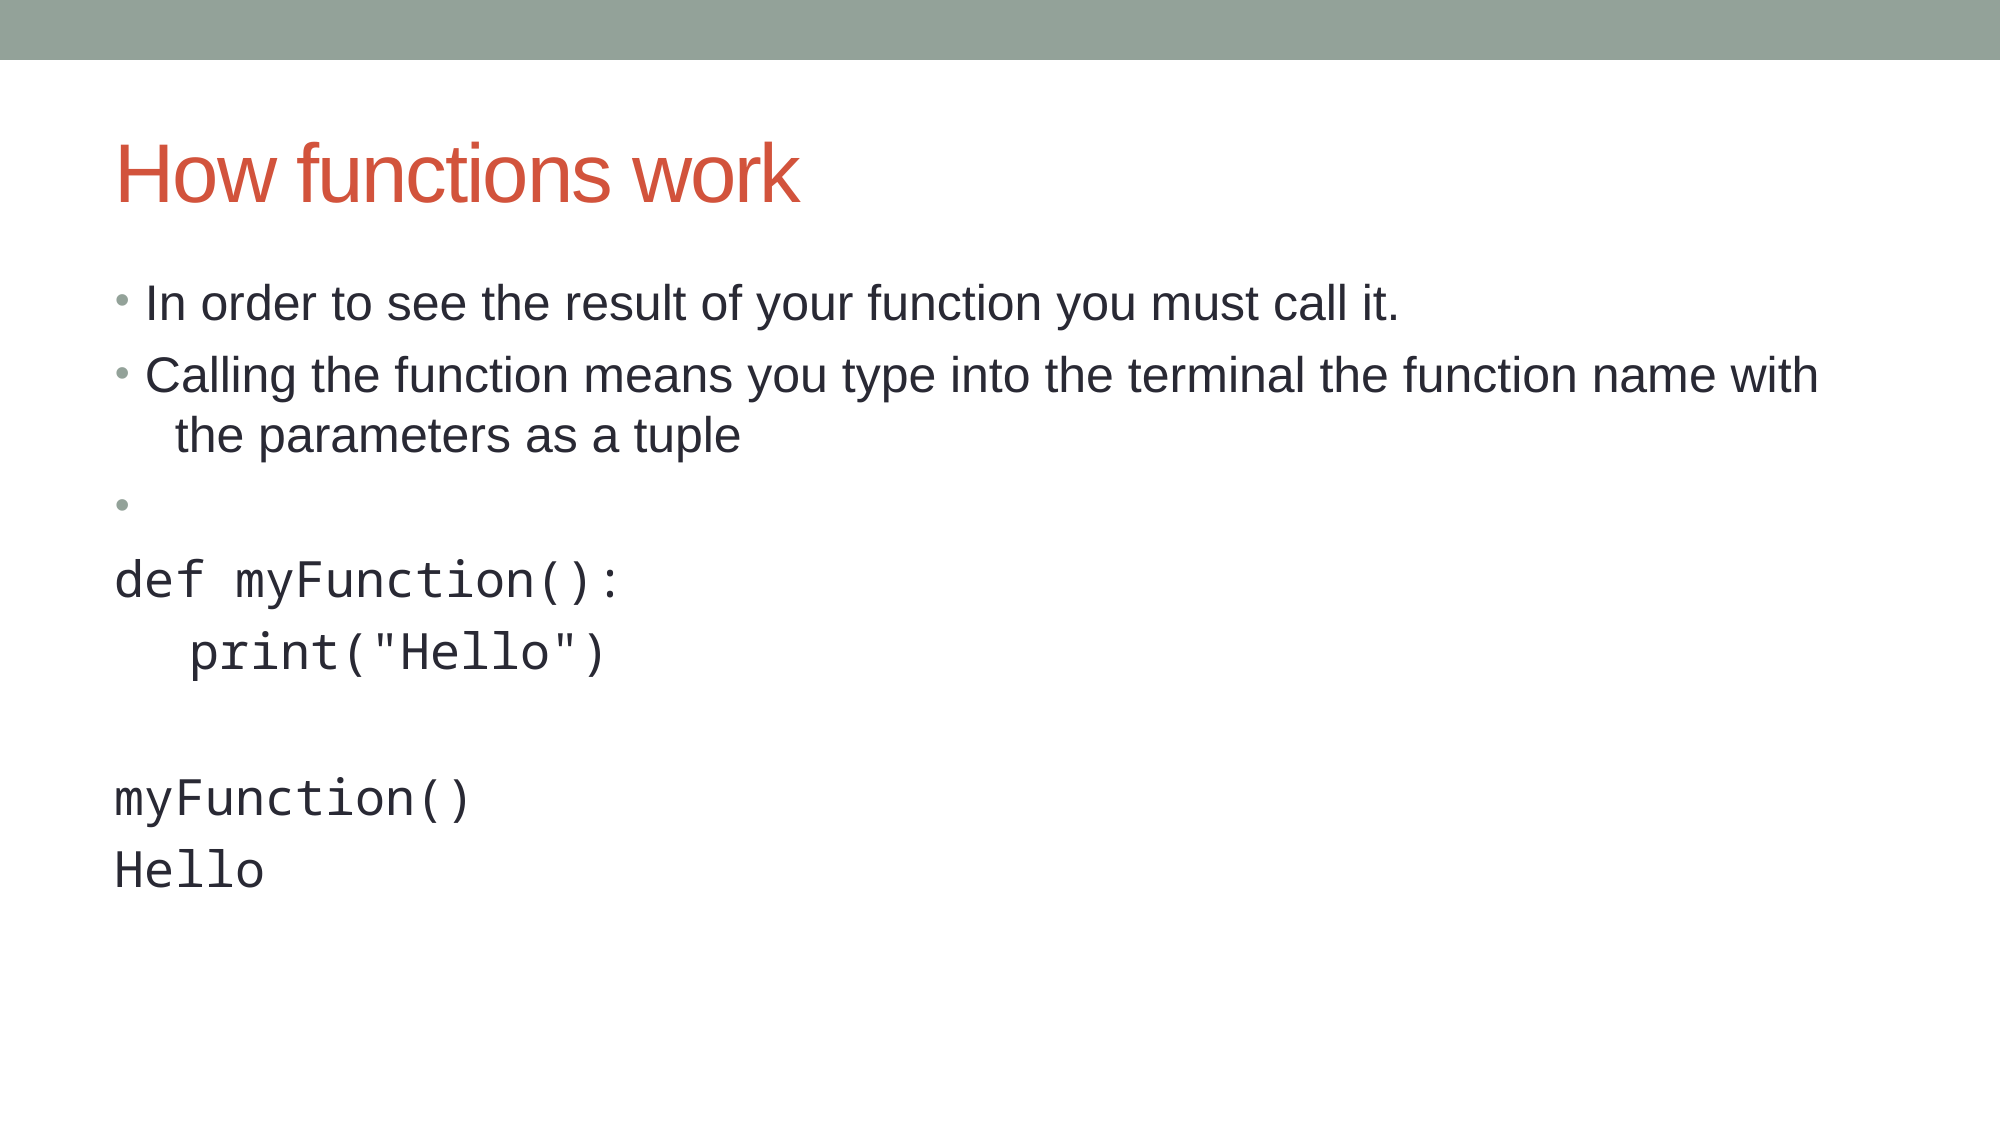

# How functions work
In order to see the result of your function you must call it.
Calling the function means you type into the terminal the function name with the parameters as a tuple
def myFunction():
	print("Hello")
myFunction()
Hello